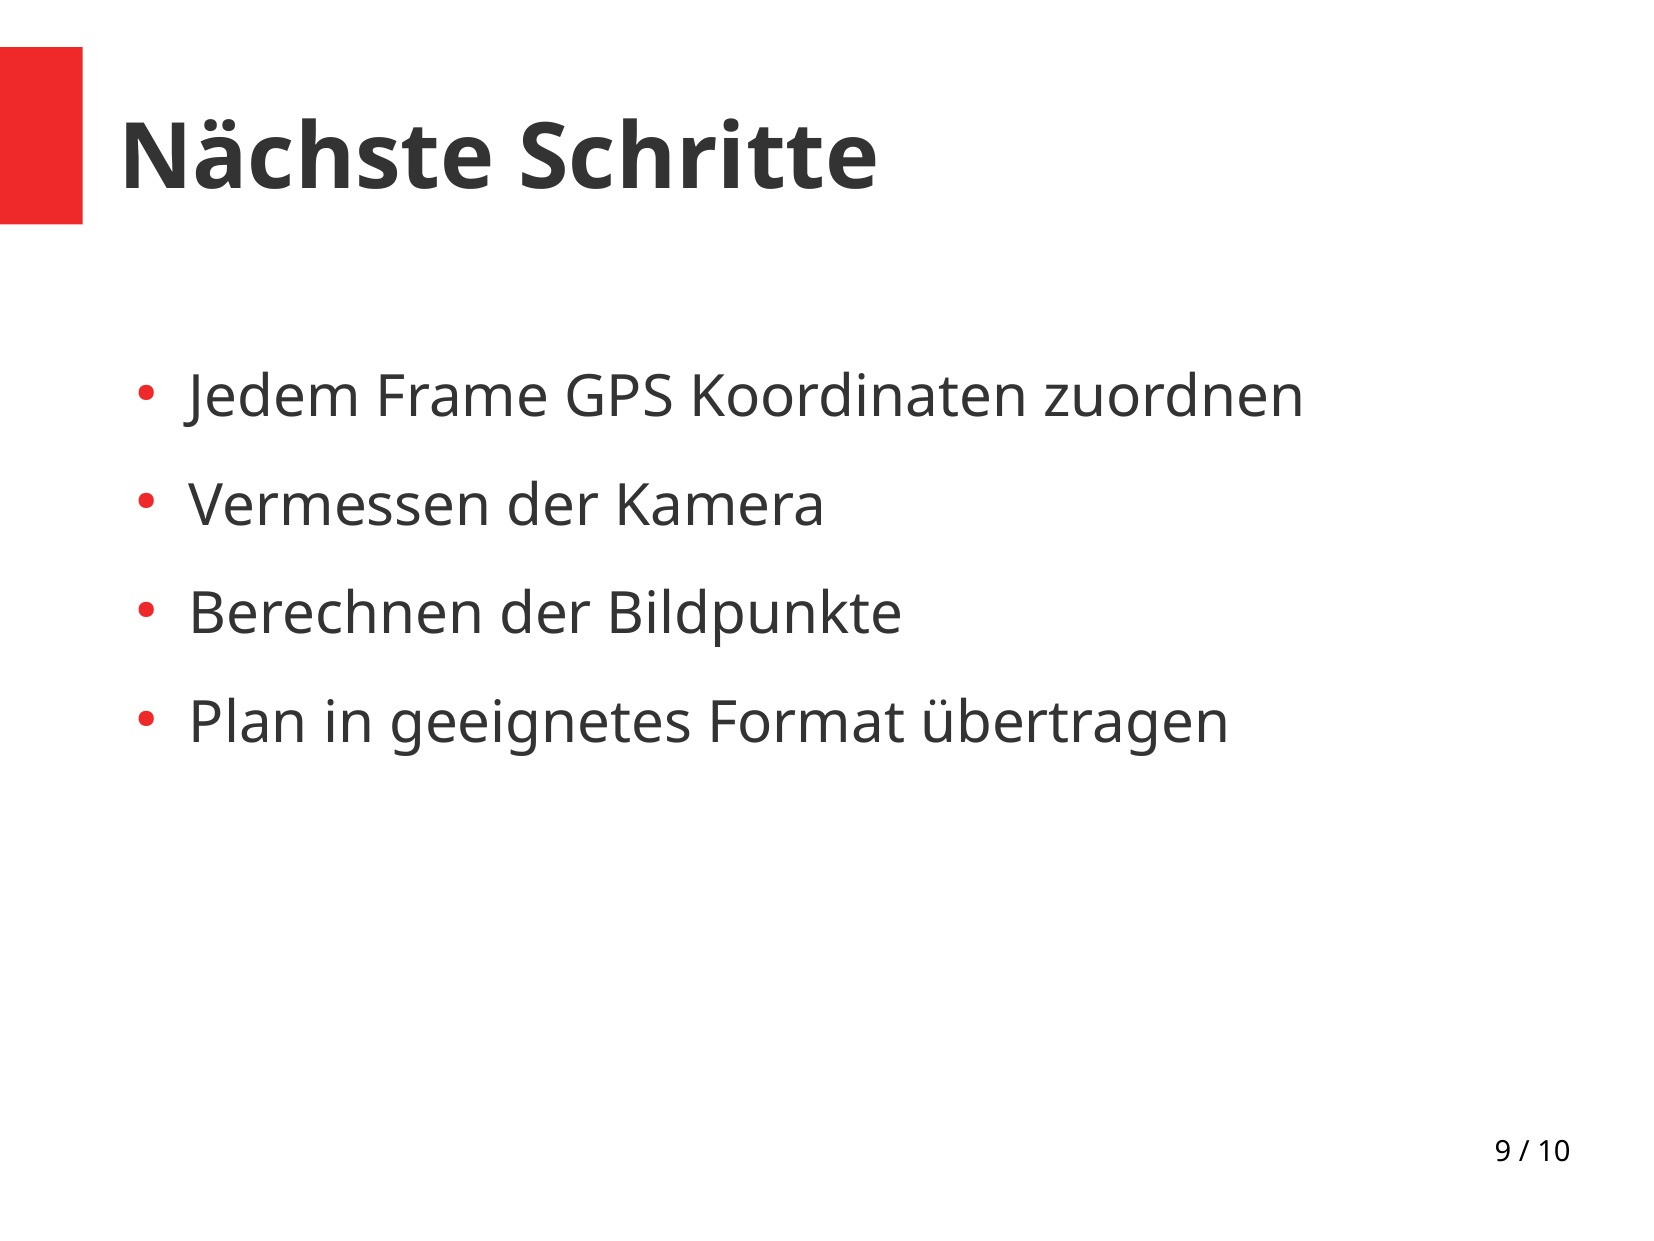

# Nächste Schritte
Jedem Frame GPS Koordinaten zuordnen
Vermessen der Kamera
Berechnen der Bildpunkte
Plan in geeignetes Format übertragen
9